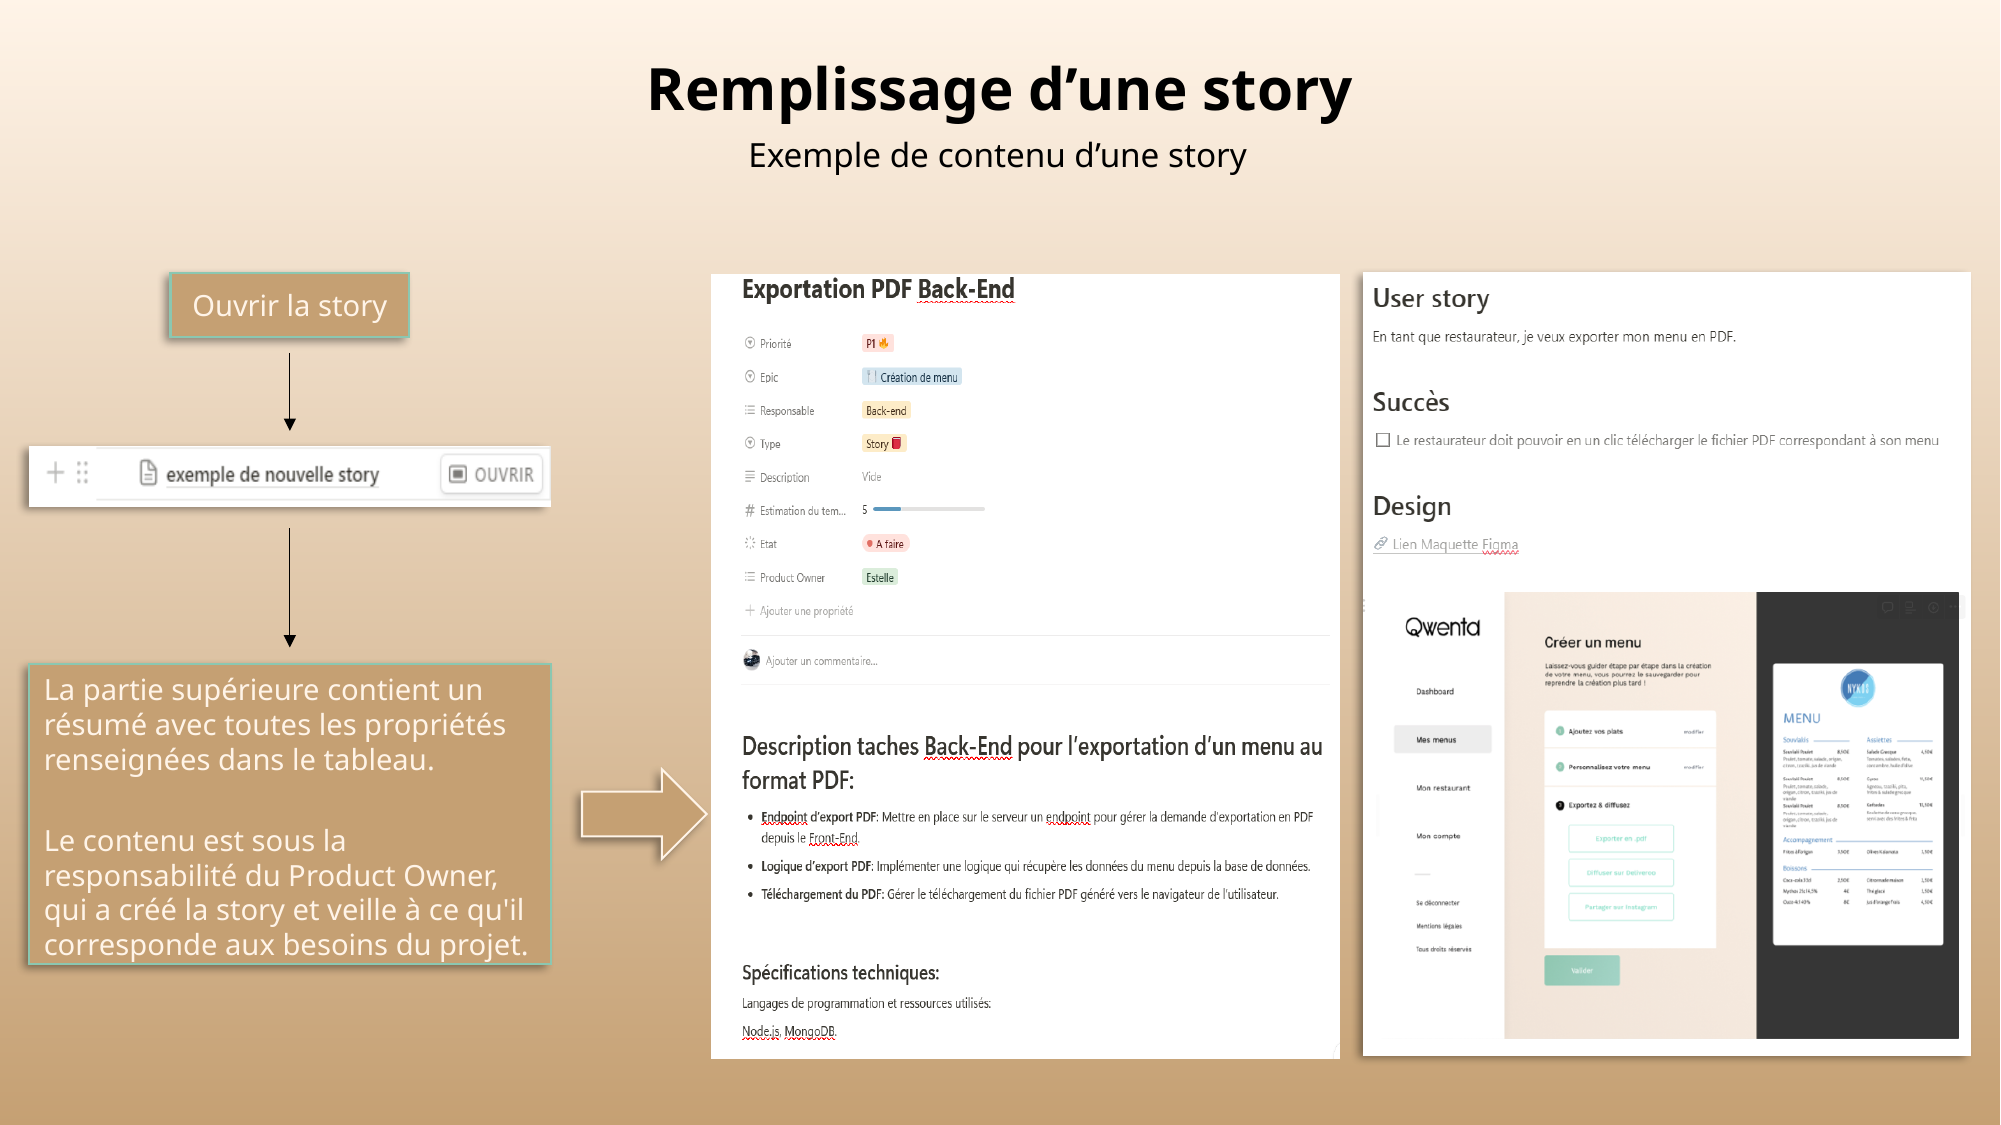

# Remplissage d’une story
Exemple de contenu d’une story
Ouvrir la story
La partie supérieure contient un résumé avec toutes les propriétés renseignées dans le tableau.
Le contenu est sous la responsabilité du Product Owner, qui a créé la story et veille à ce qu'il corresponde aux besoins du projet.